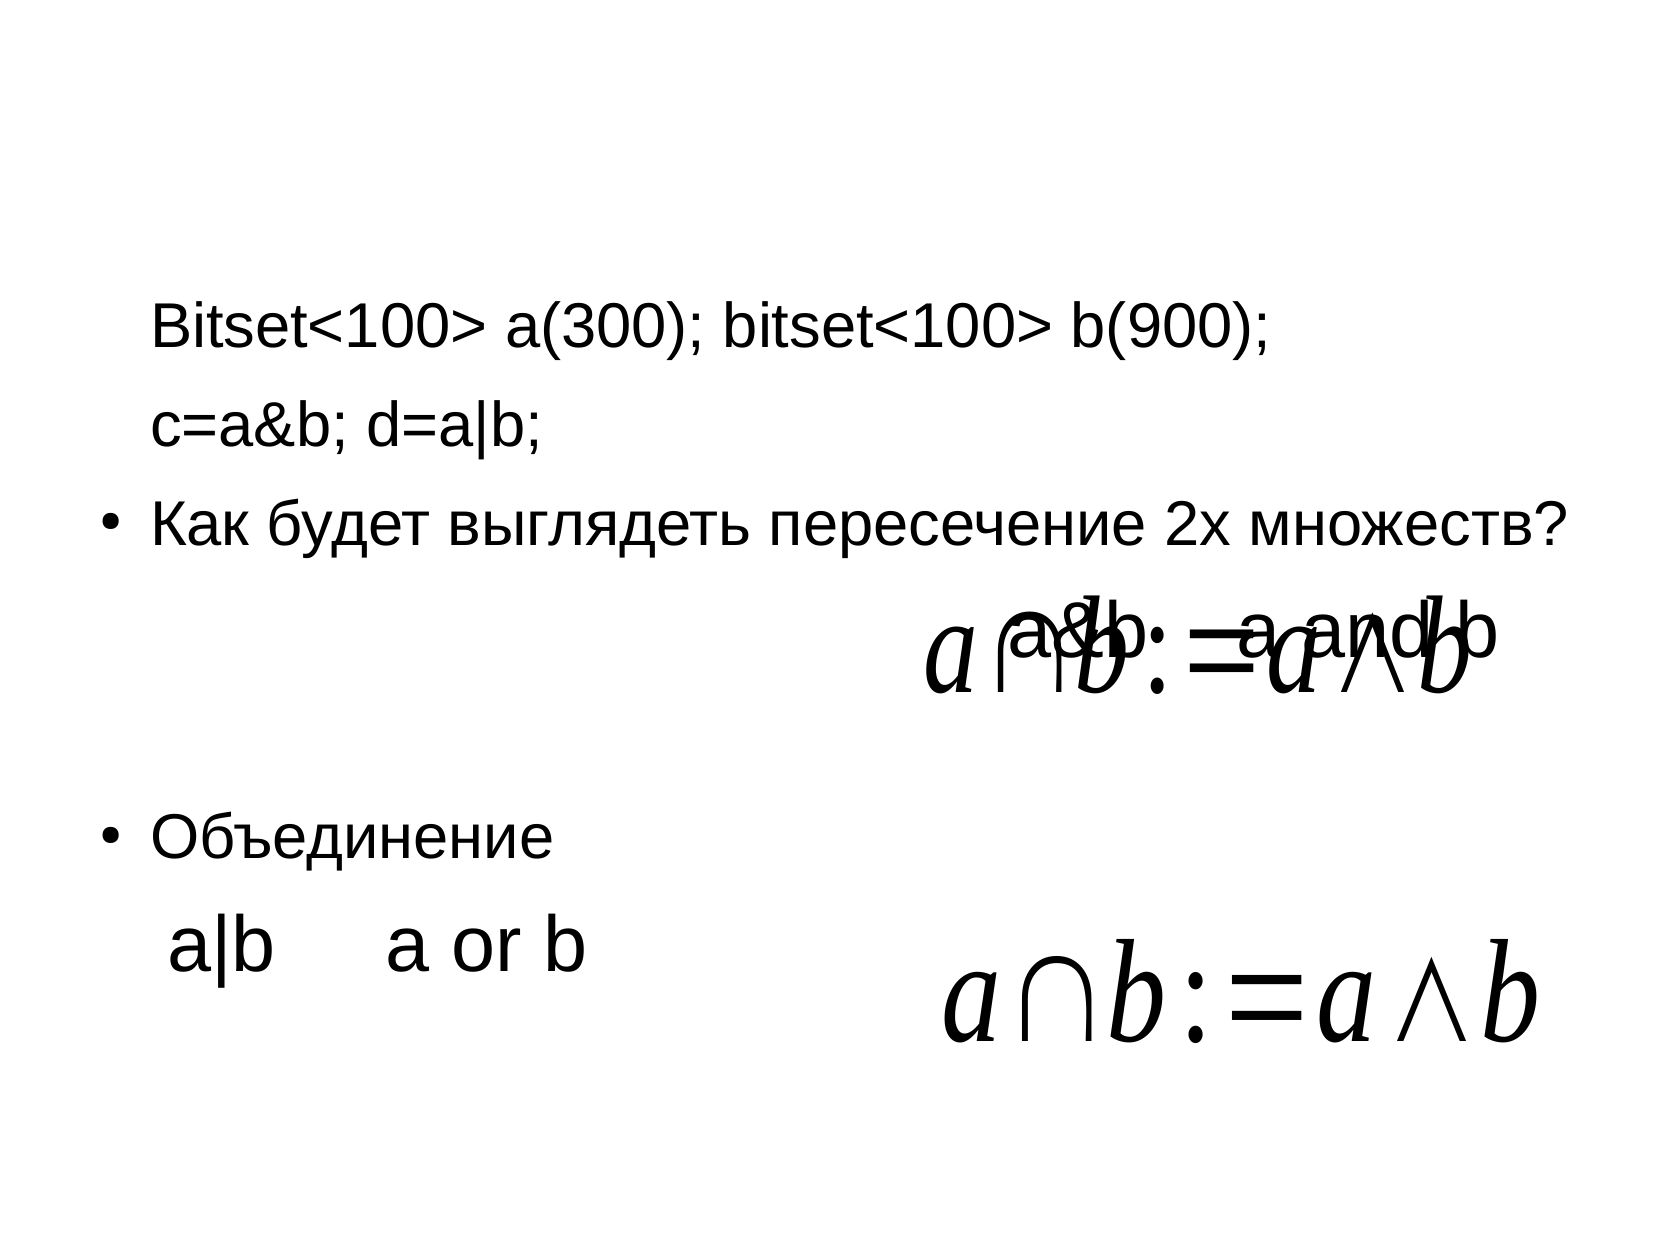

#
Bitset<100> a(300); bitset<100> b(900);
с=a&b; d=a|b;
Как будет выглядеть пересечение 2х множеств?
 											 a&b a and b
Объединение
 a|b a or b